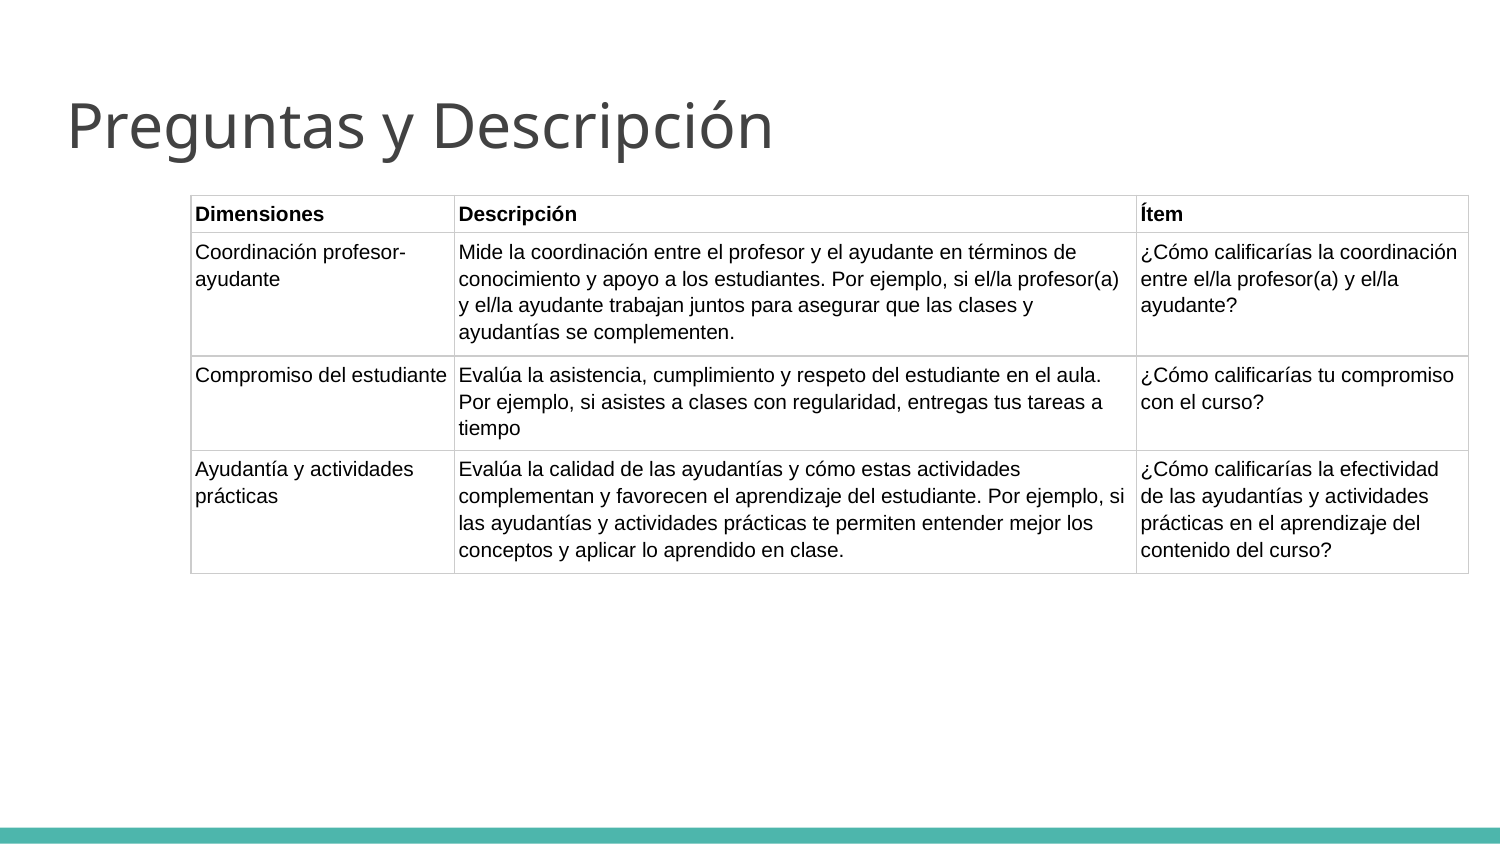

# Preguntas y Descripción
| Dimensiones | Descripción | Ítem |
| --- | --- | --- |
| Coordinación profesor-ayudante | Mide la coordinación entre el profesor y el ayudante en términos de conocimiento y apoyo a los estudiantes. Por ejemplo, si el/la profesor(a) y el/la ayudante trabajan juntos para asegurar que las clases y ayudantías se complementen. | ¿Cómo calificarías la coordinación entre el/la profesor(a) y el/la ayudante? |
| Compromiso del estudiante | Evalúa la asistencia, cumplimiento y respeto del estudiante en el aula. Por ejemplo, si asistes a clases con regularidad, entregas tus tareas a tiempo | ¿Cómo calificarías tu compromiso con el curso? |
| Ayudantía y actividades prácticas | Evalúa la calidad de las ayudantías y cómo estas actividades complementan y favorecen el aprendizaje del estudiante. Por ejemplo, si las ayudantías y actividades prácticas te permiten entender mejor los conceptos y aplicar lo aprendido en clase. | ¿Cómo calificarías la efectividad de las ayudantías y actividades prácticas en el aprendizaje del contenido del curso? |